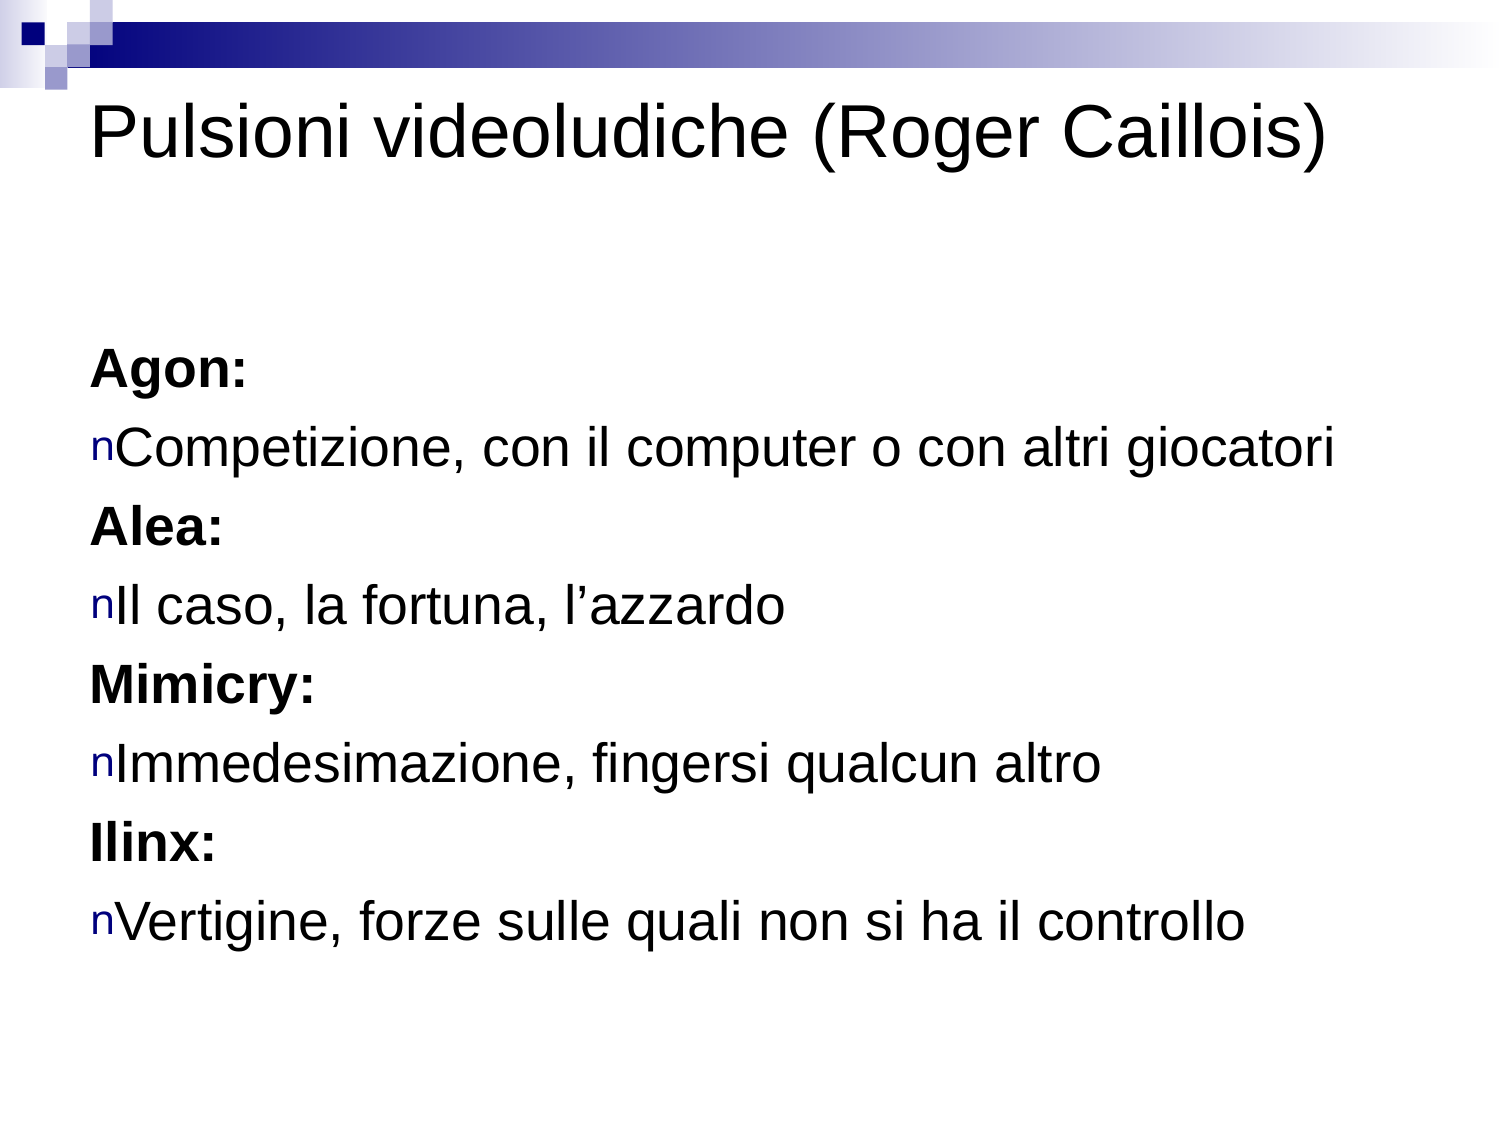

# Pulsioni videoludiche (Roger Caillois)
Agon:
Competizione, con il computer o con altri giocatori
Alea:
Il caso, la fortuna, l’azzardo
Mimicry:
Immedesimazione, fingersi qualcun altro
Ilinx:
Vertigine, forze sulle quali non si ha il controllo